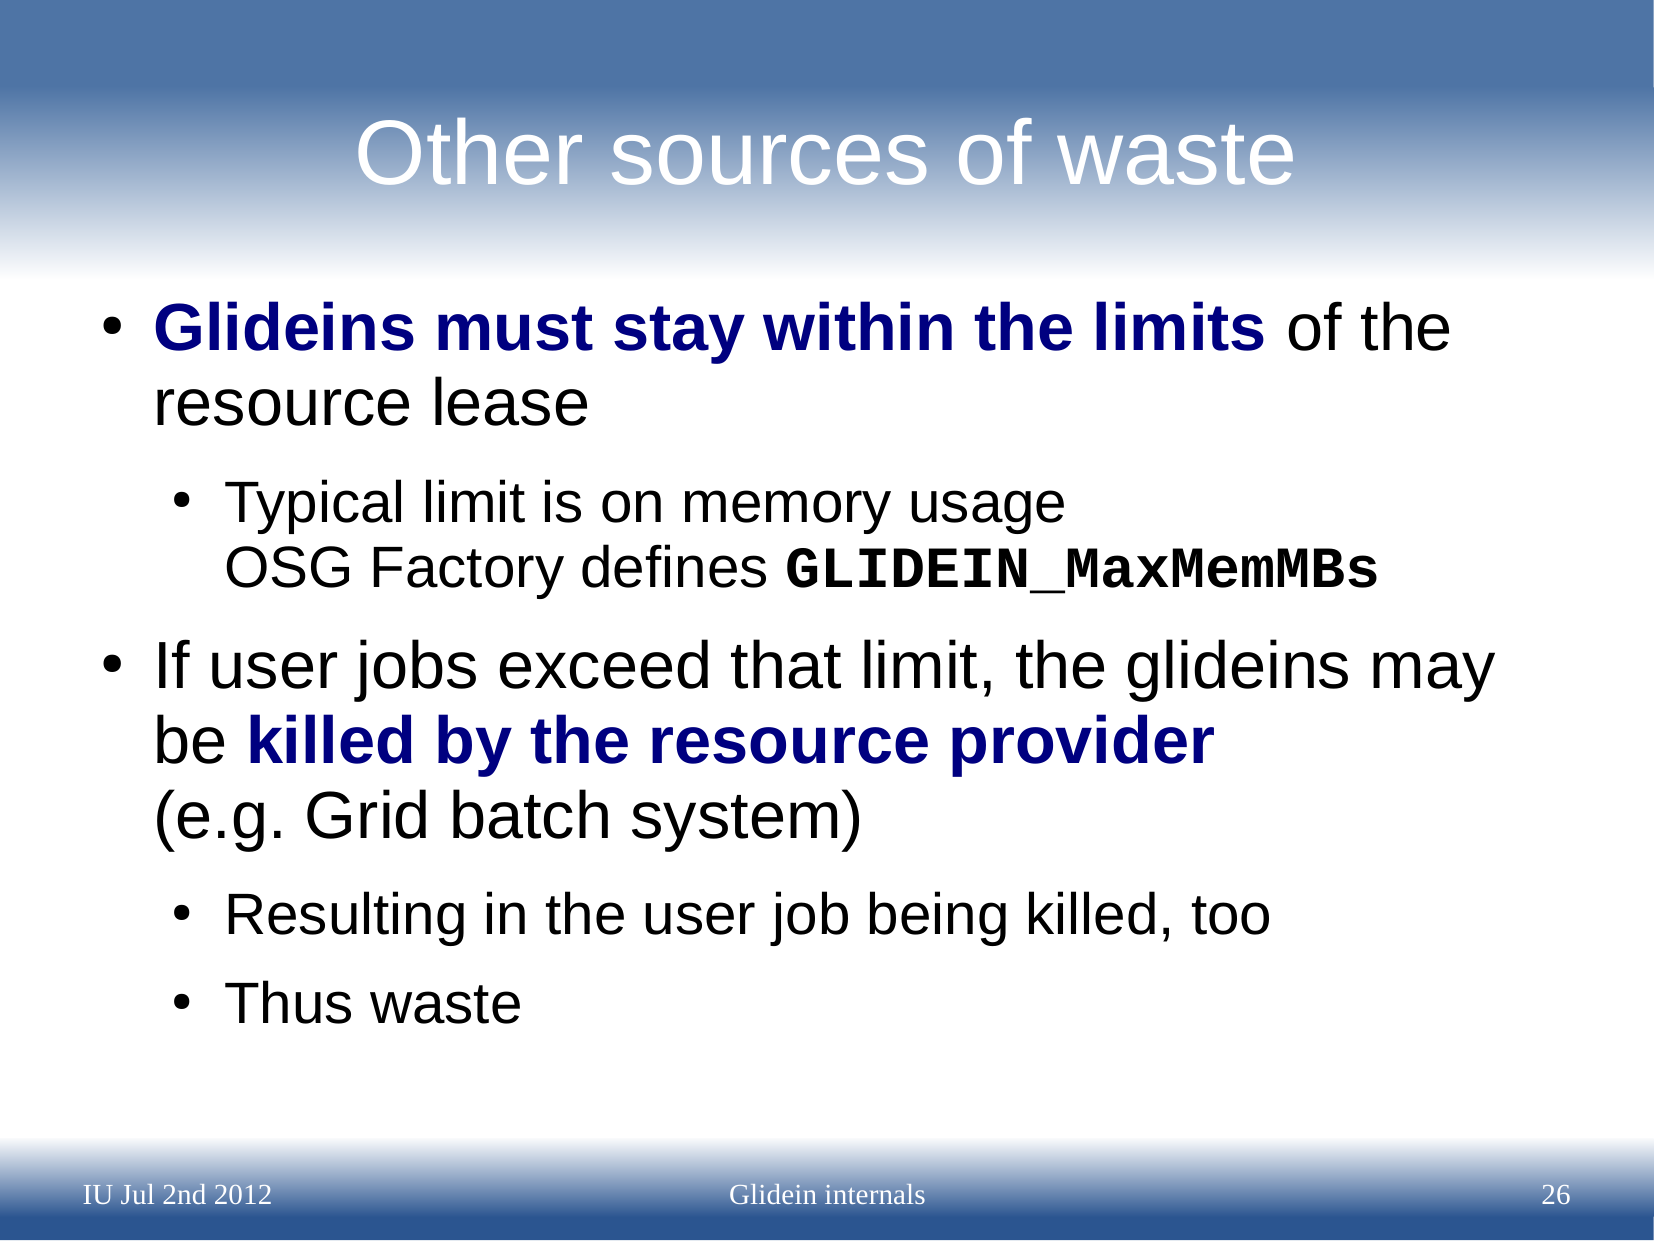

# Other sources of waste
Glideins must stay within the limits of the resource lease
Typical limit is on memory usage
OSG Factory defines GLIDEIN_MaxMemMBs
If user jobs exceed that limit, the glideins may be killed by the resource provider
(e.g. Grid batch system)
Resulting in the user job being killed, too
Thus waste
IU Jul 2nd 2012
Glidein internals
26